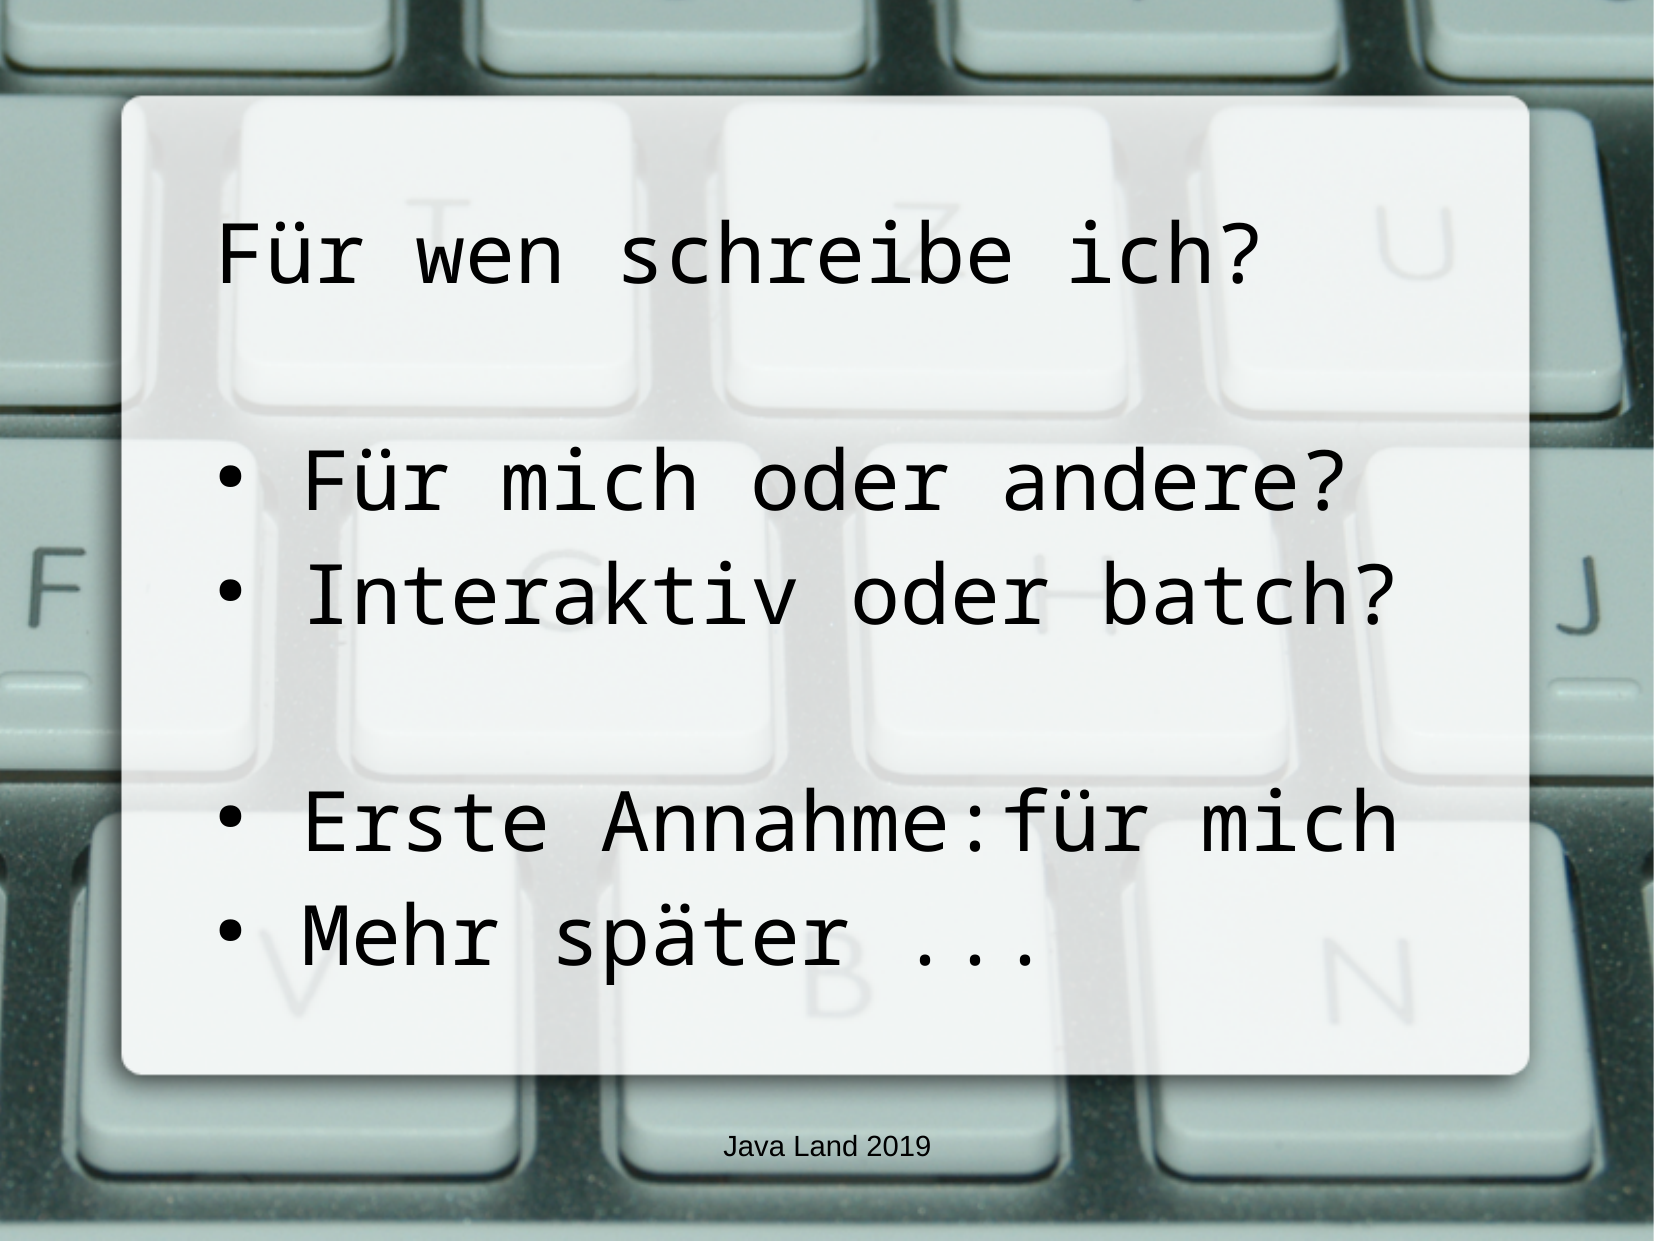

#
Für wen schreibe ich?
 Für mich oder andere?
 Interaktiv oder batch?
 Erste Annahme:für mich
 Mehr später ...